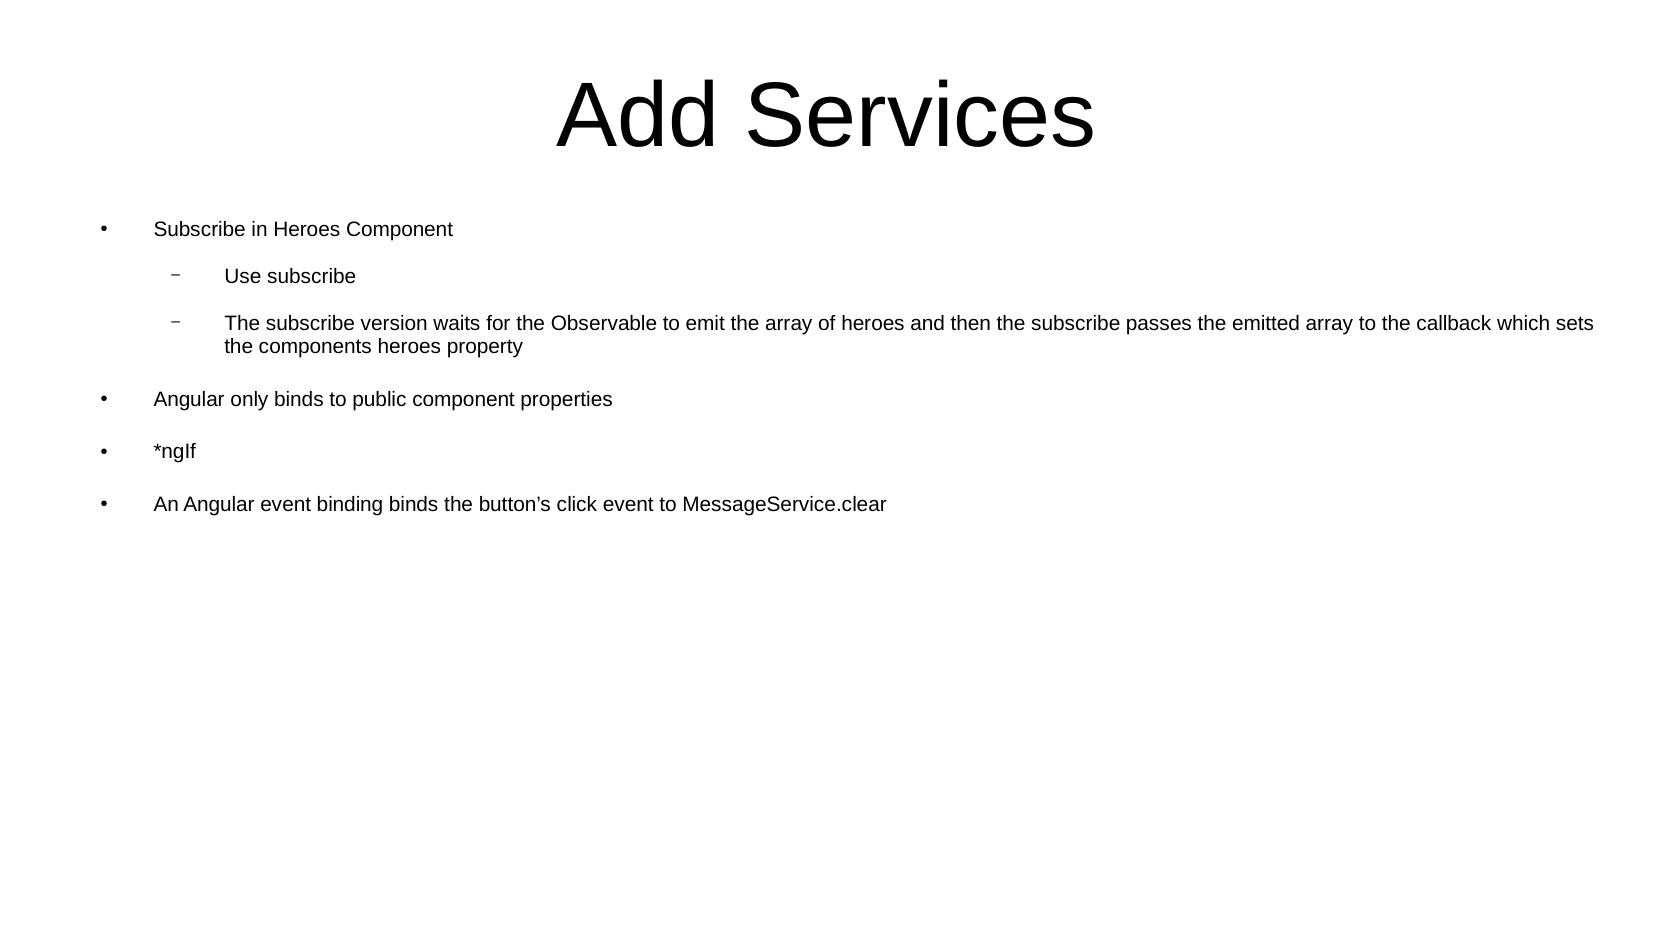

# Add Services
Subscribe in Heroes Component
Use subscribe
The subscribe version waits for the Observable to emit the array of heroes and then the subscribe passes the emitted array to the callback which sets the components heroes property
Angular only binds to public component properties
*ngIf
An Angular event binding binds the button’s click event to MessageService.clear